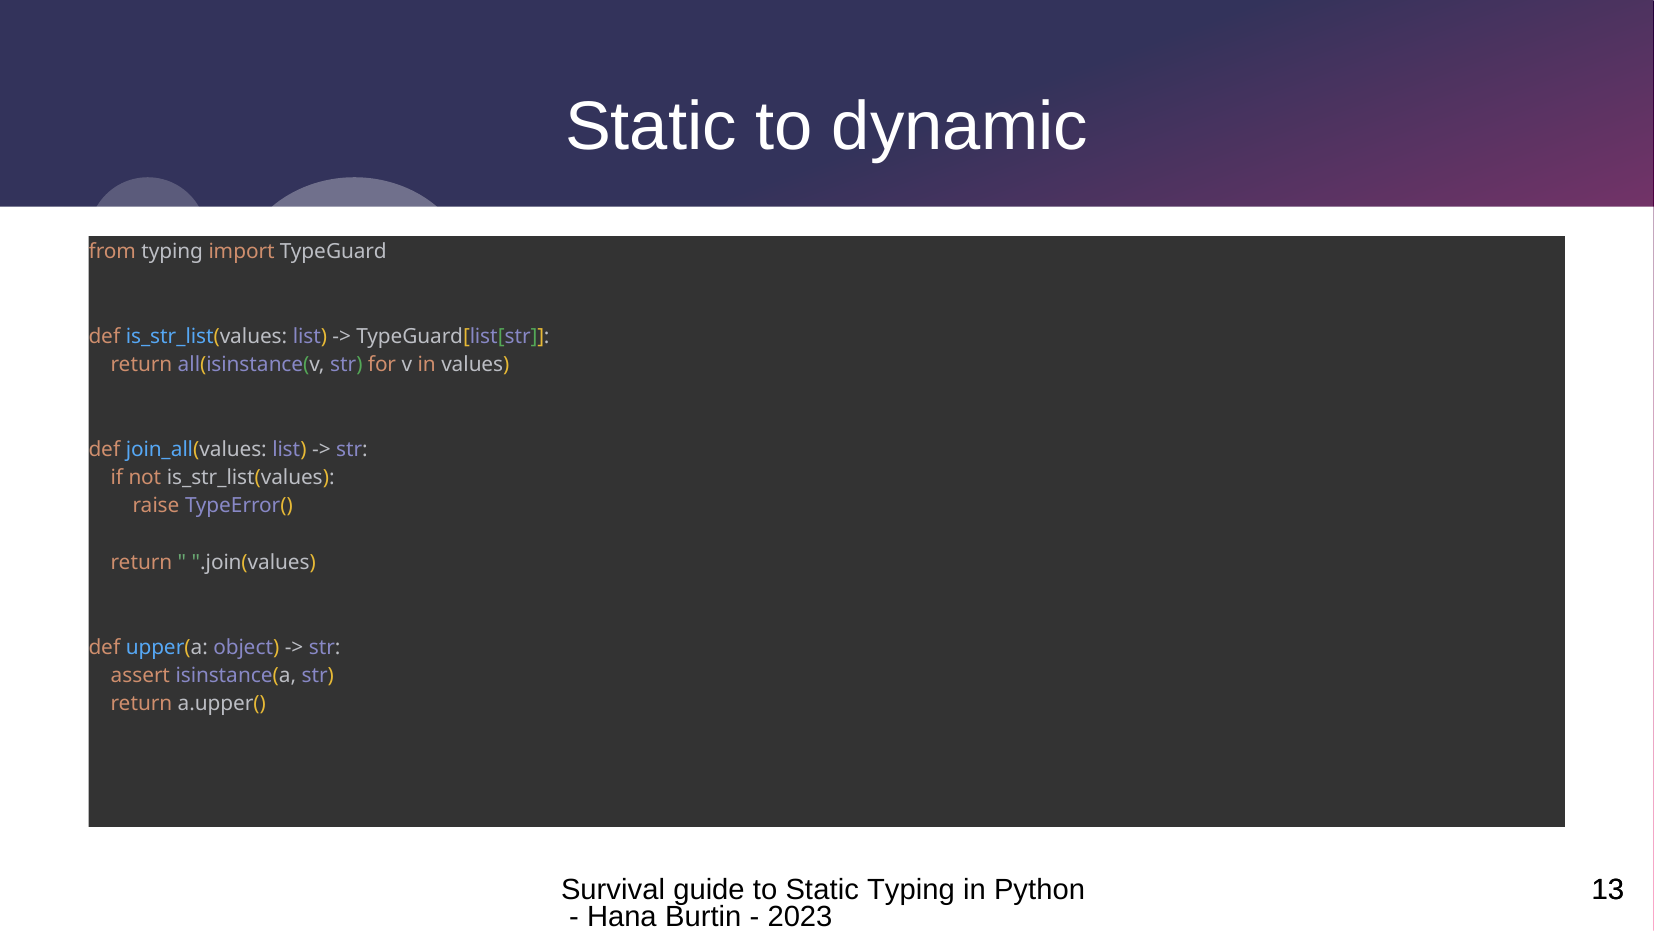

# Static to dynamic
from typing import TypeGuard
def is_str_list(values: list) -> TypeGuard[list[str]]:
 return all(isinstance(v, str) for v in values)
def join_all(values: list) -> str:
 if not is_str_list(values):
 raise TypeError()
 return " ".join(values)
def upper(a: object) -> str:
 assert isinstance(a, str)
 return a.upper()
Survival guide to Static Typing in Python - Hana Burtin - 2023
13